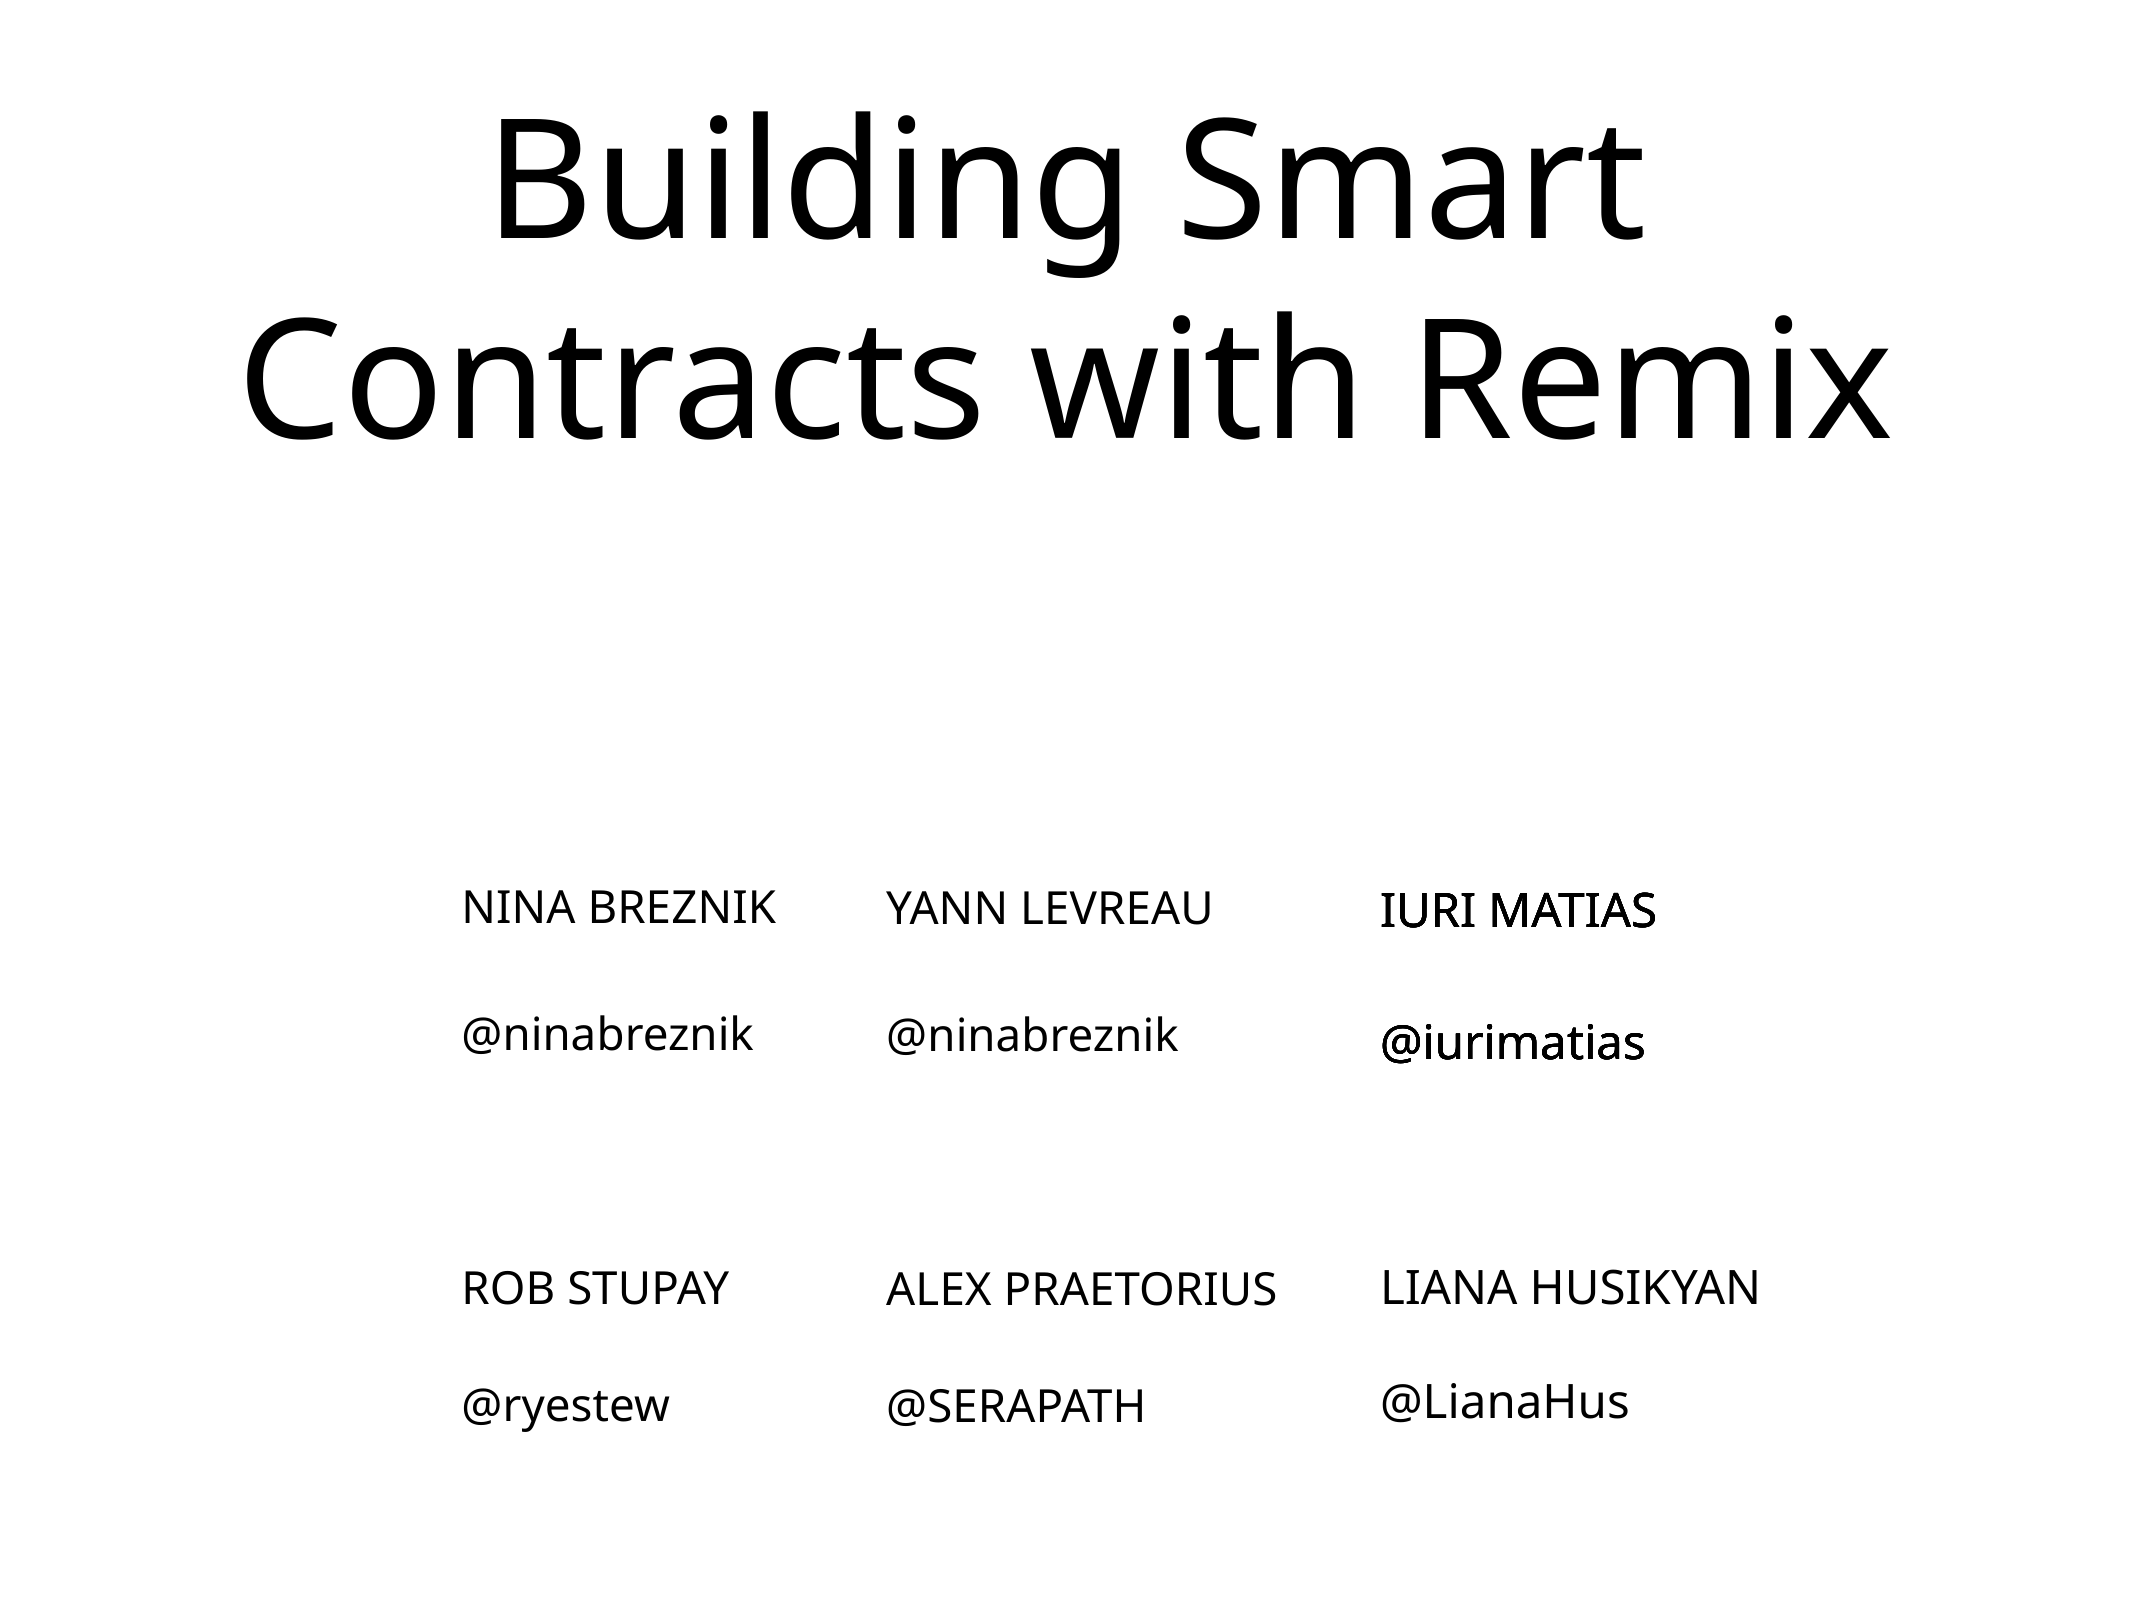

# Building Smart Contracts with Remix
NINA BREZNIK
@ninabreznik
ROB STUPAY
@ryestew
YANN LEVREAU
@ninabreznik
ALEX PRAETORIUS
@SERAPATH
IURI MATIAS
@iurimatias
IURI MATIAS
@iurimatias
IURI MATIAS
@iurimatias
IURI MATIAS
@iurimatias
IURI MATIAS
@iurimatias
LIANA HUSIKYAN
@LianaHus